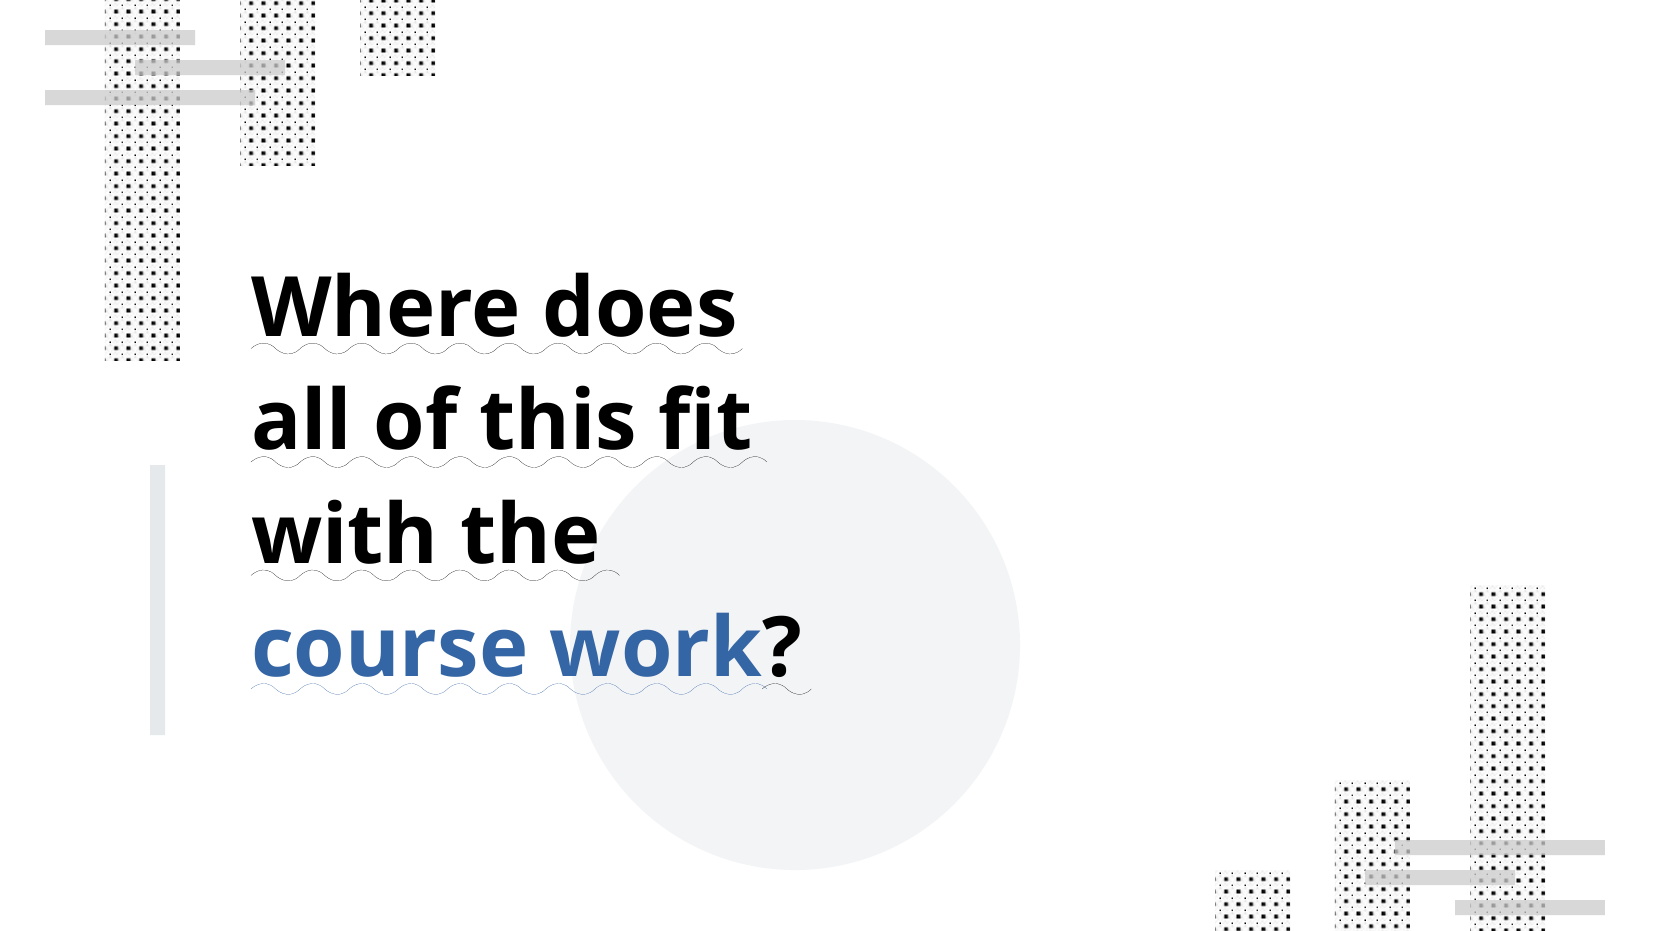

Where does all of this fit with the course work?